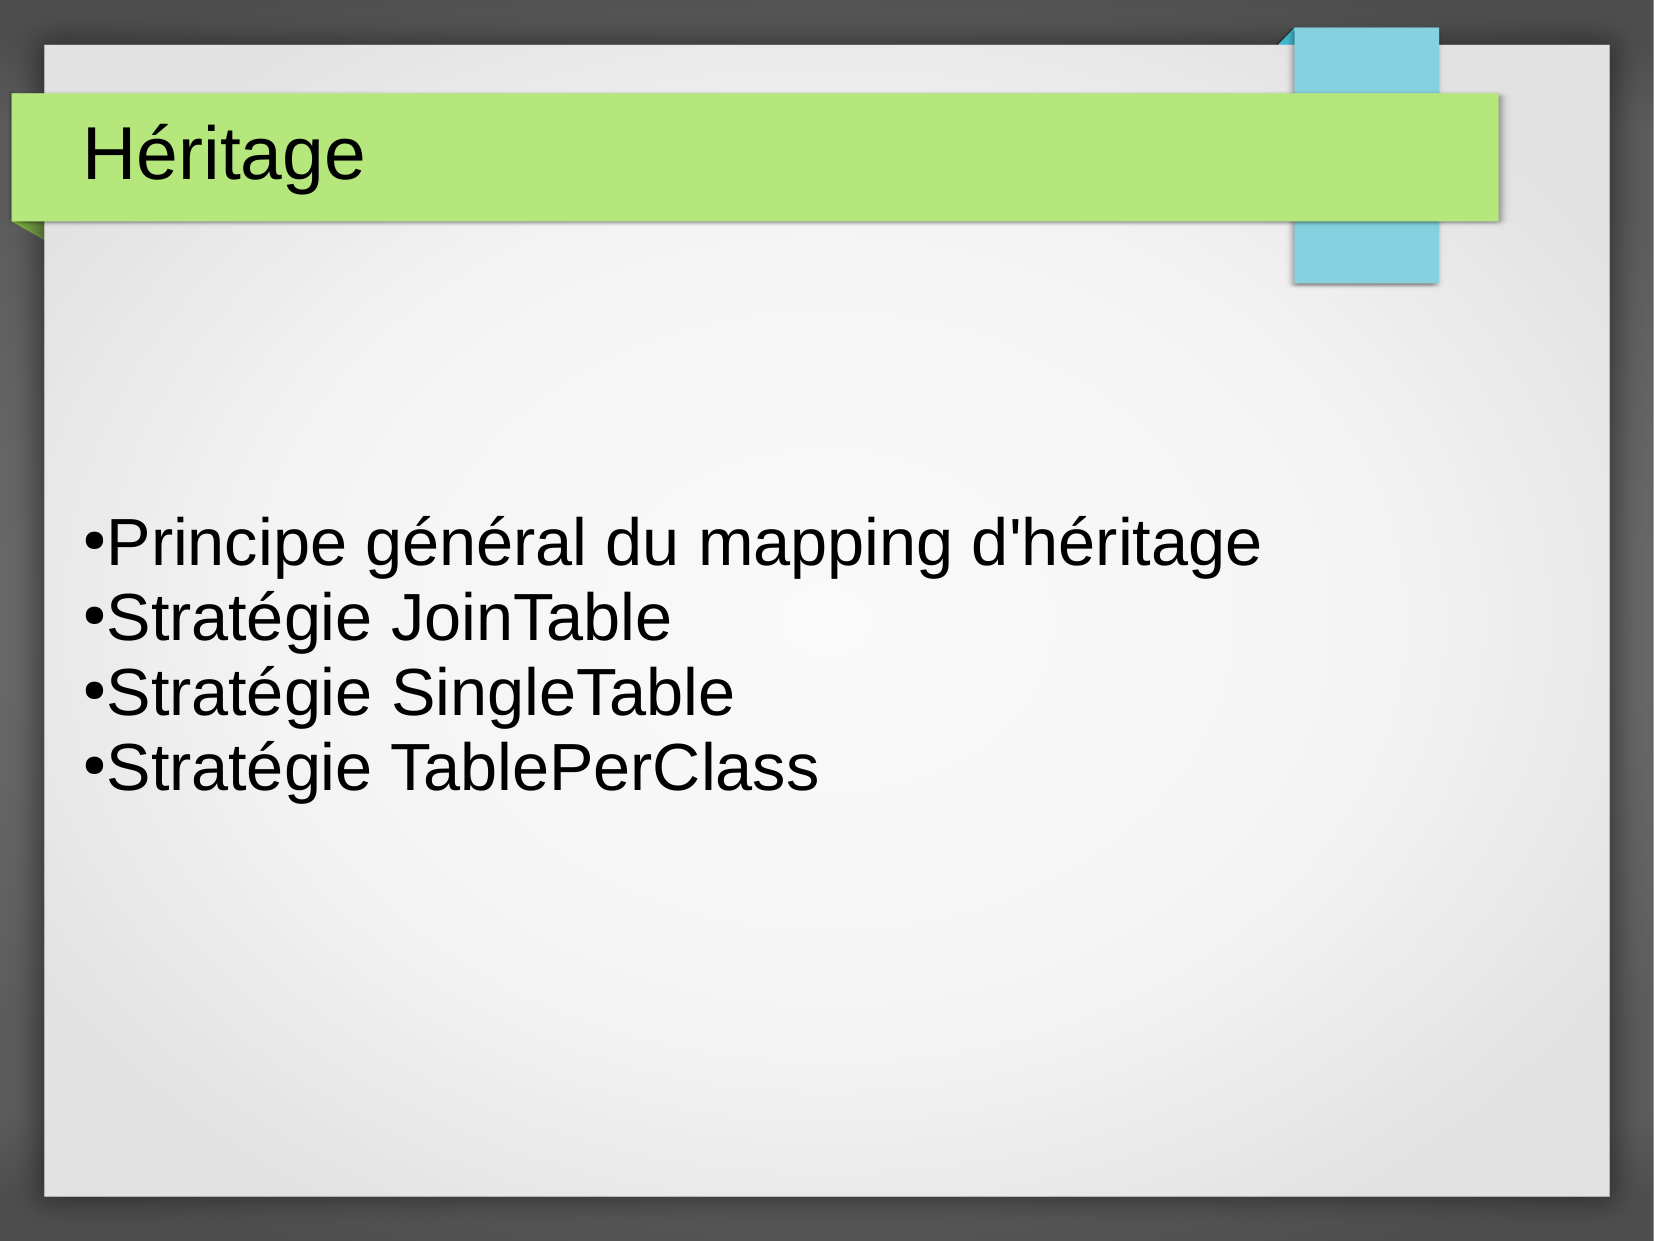

# Héritage
Principe général du mapping d'héritage
Stratégie JoinTable
Stratégie SingleTable
Stratégie TablePerClass